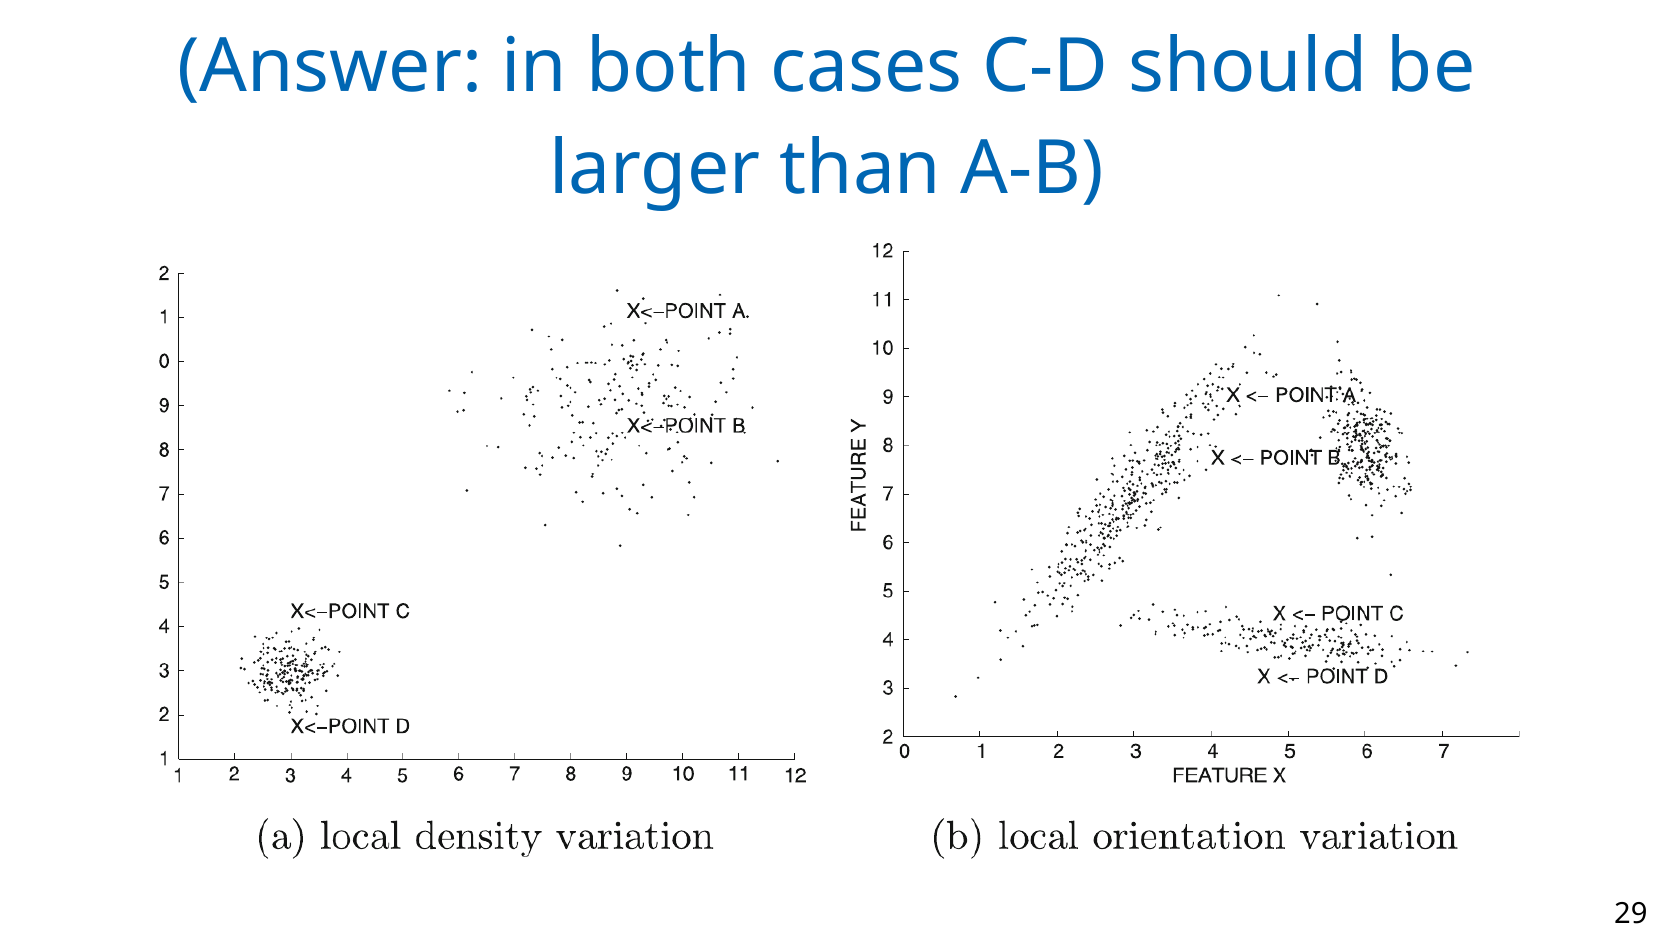

# (Answer: in both cases C-D should be larger than A-B)
29